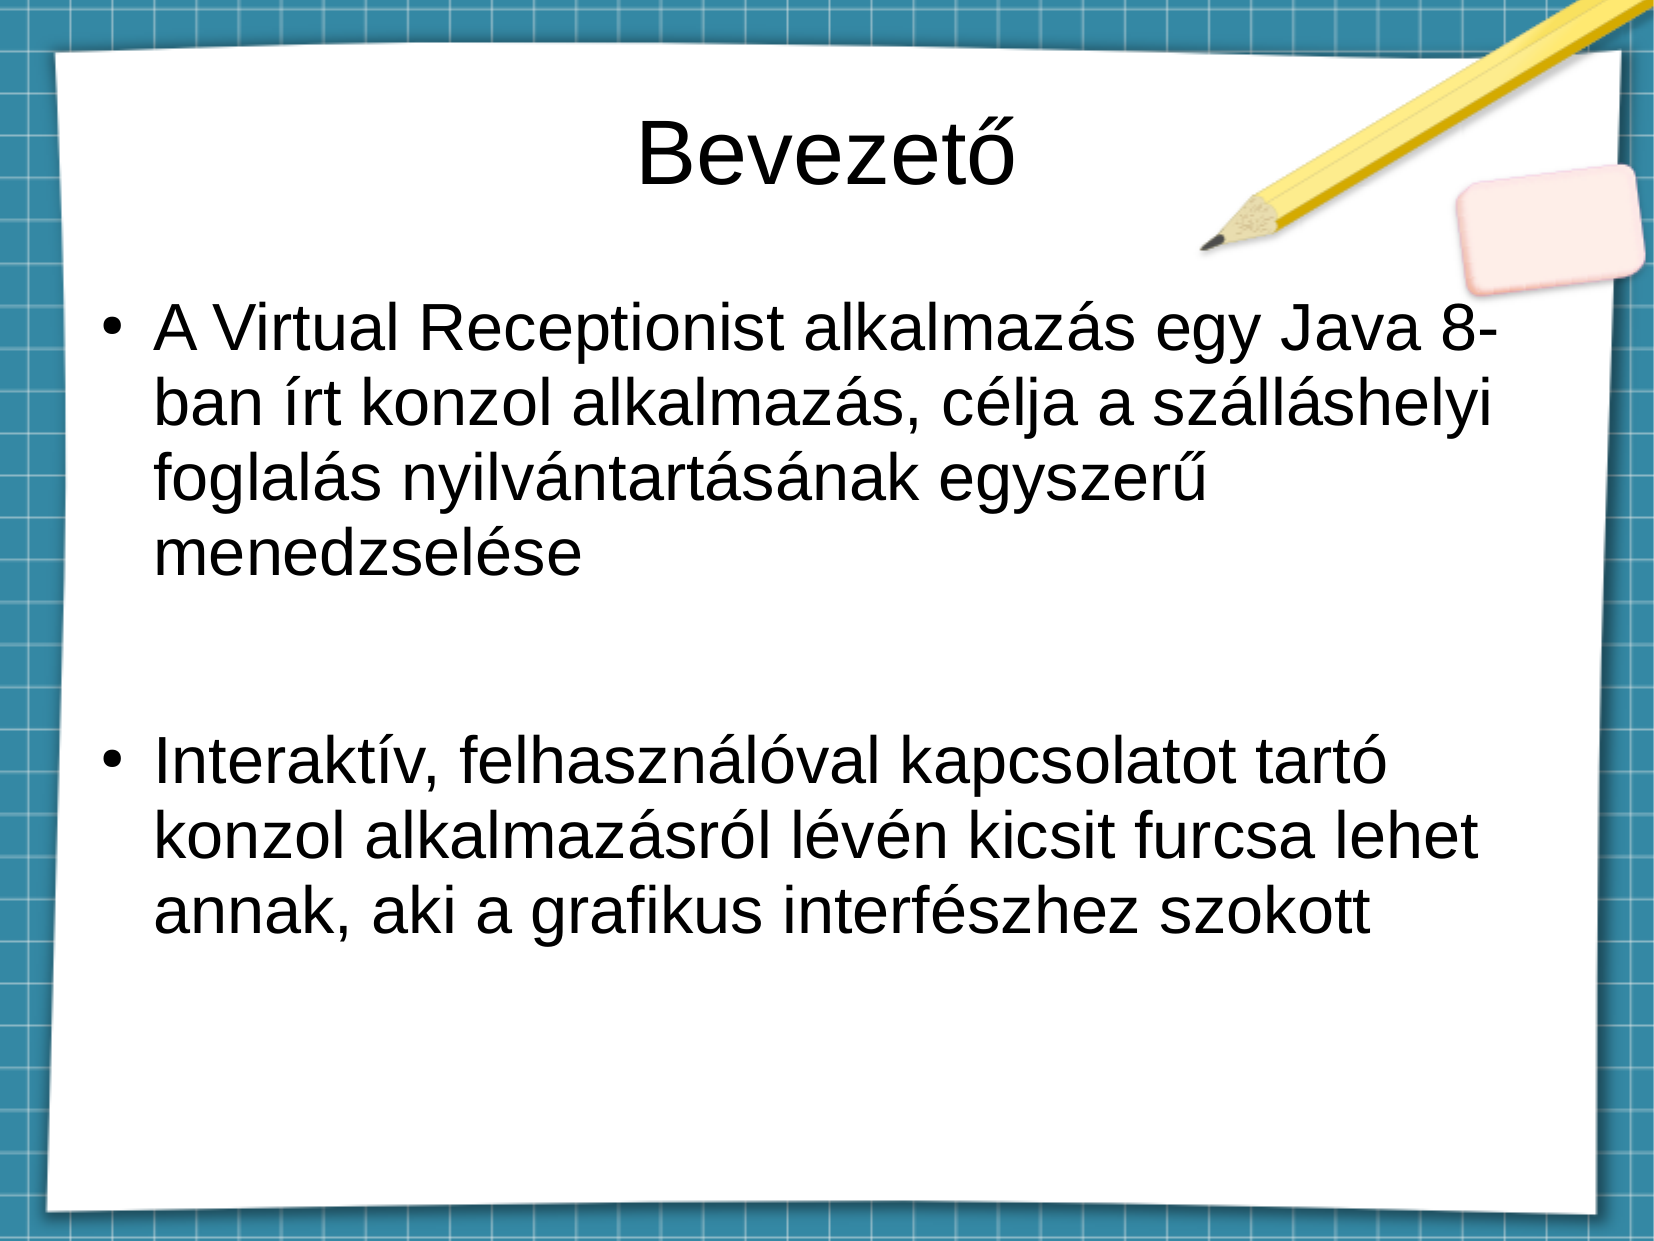

# Bevezető
A Virtual Receptionist alkalmazás egy Java 8-ban írt konzol alkalmazás, célja a szálláshelyi foglalás nyilvántartásának egyszerű menedzselése
Interaktív, felhasználóval kapcsolatot tartó konzol alkalmazásról lévén kicsit furcsa lehet annak, aki a grafikus interfészhez szokott